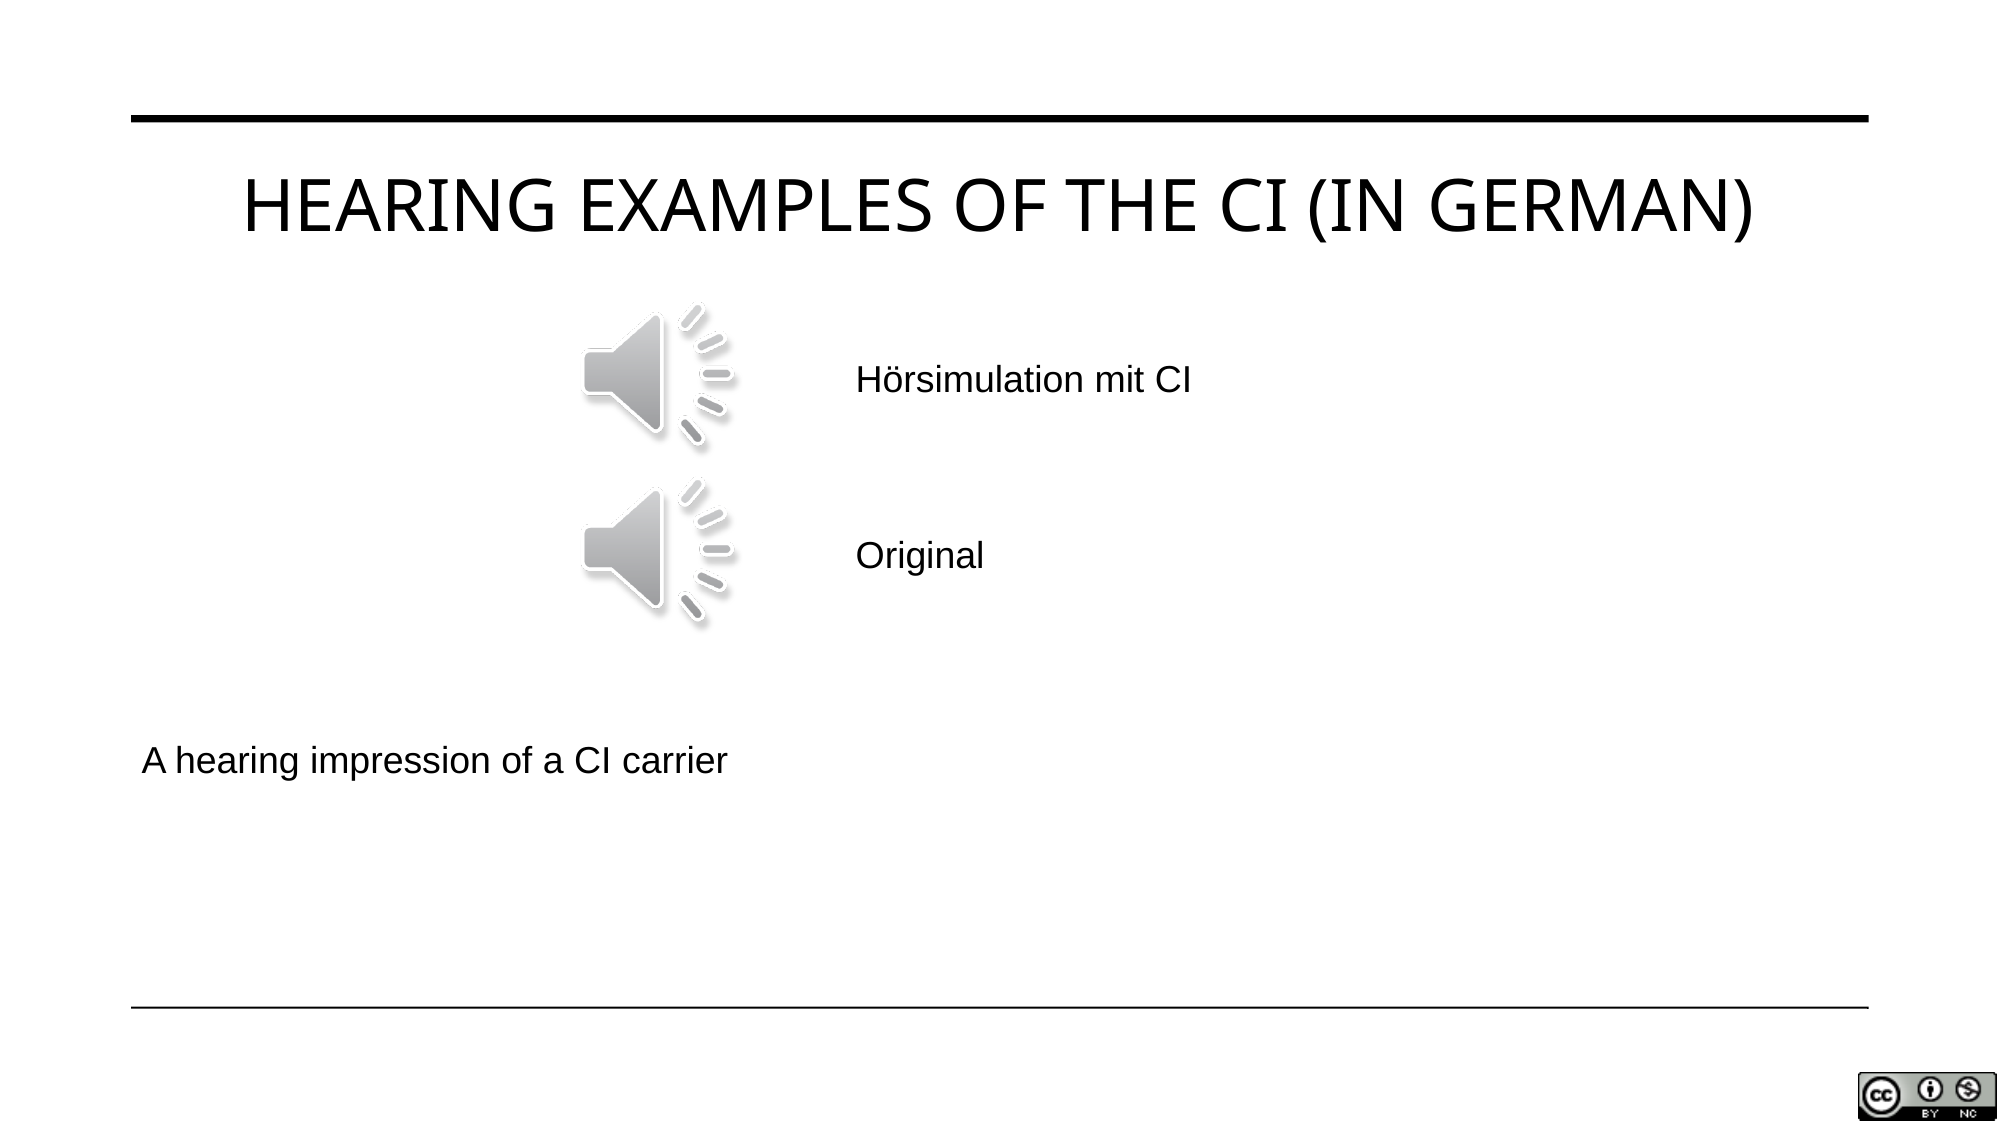

# HEARING EXAMPLES OF THE CI (IN GERMAN)
Hörsimulation mit CI
Original
A hearing impression of a CI carrier